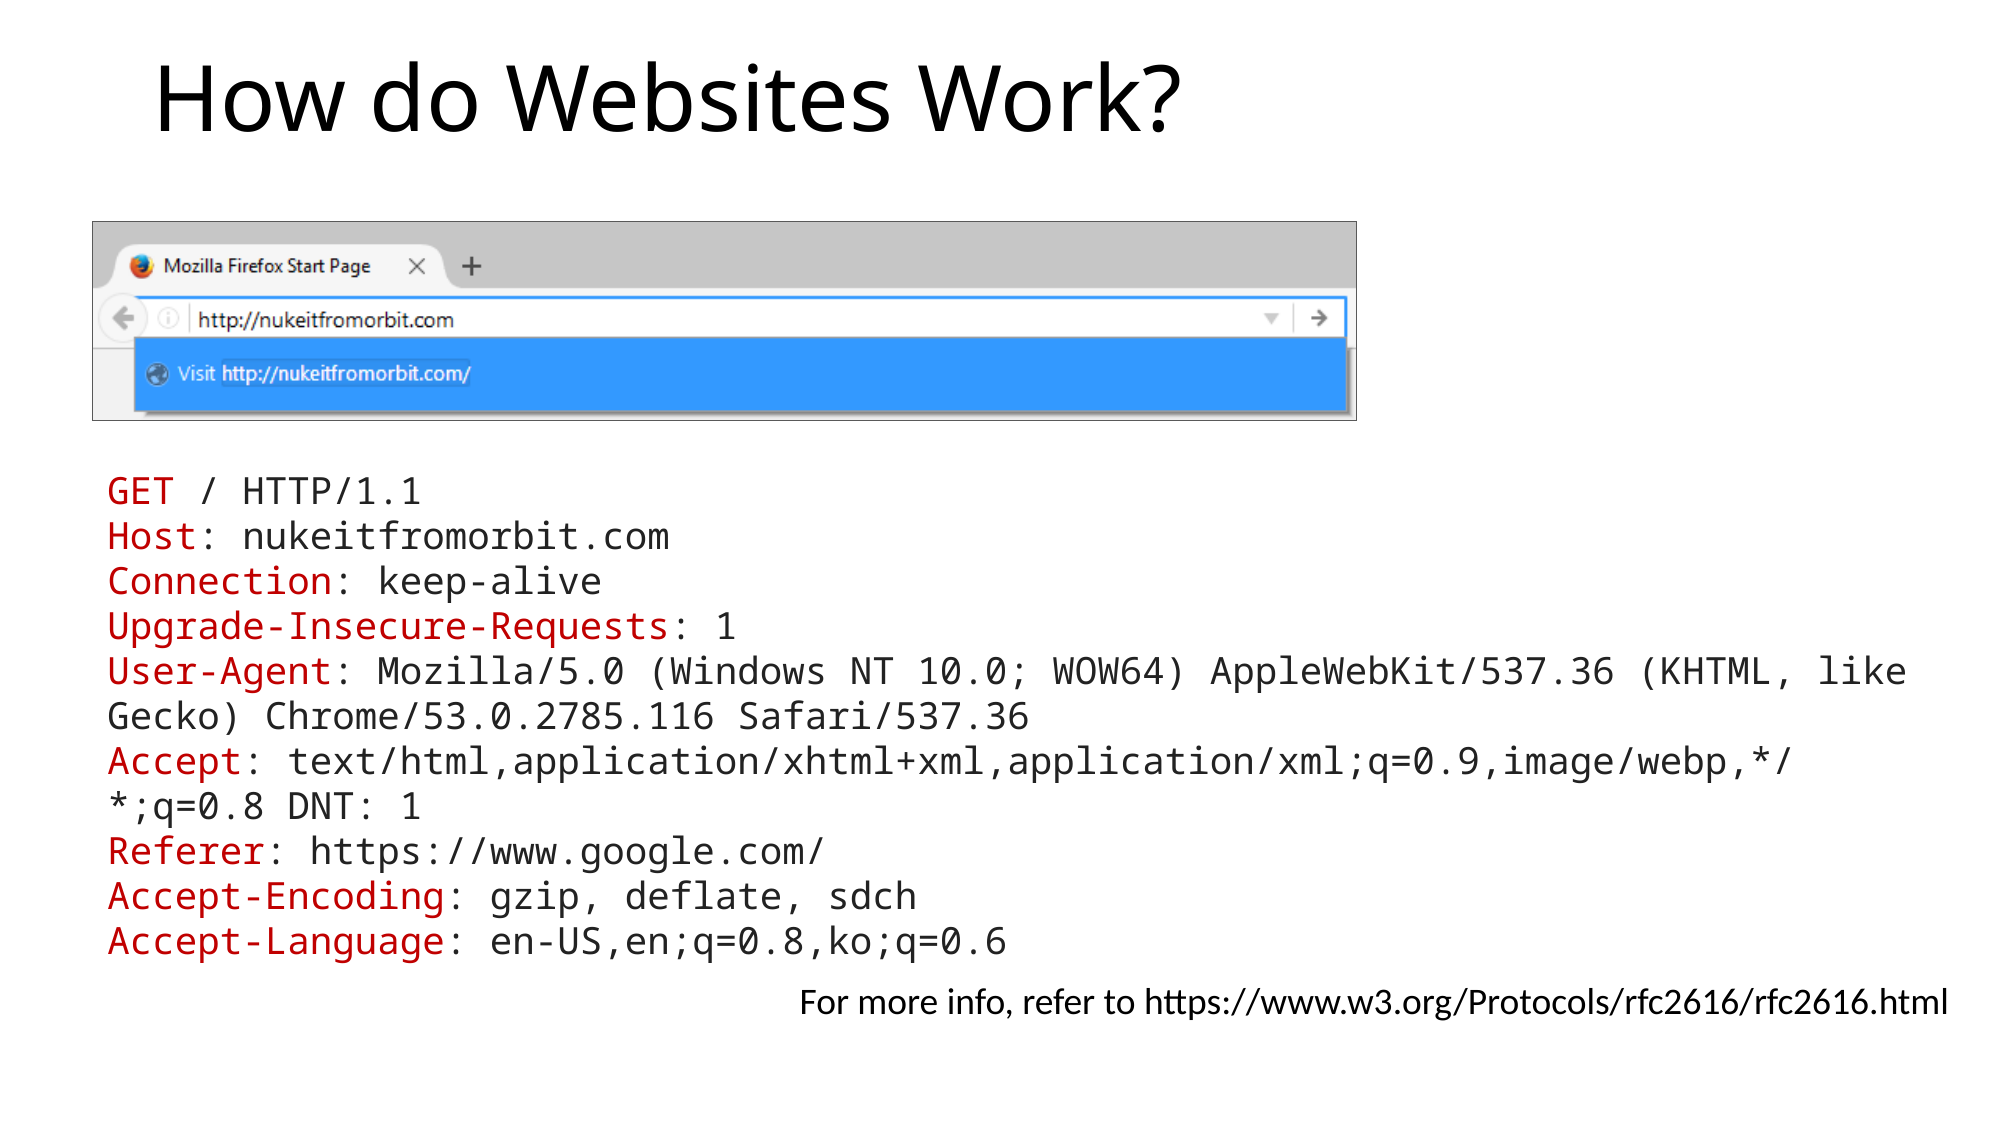

# How do Websites Work?
GET / HTTP/1.1
Host: nukeitfromorbit.com
Connection: keep-alive
Upgrade-Insecure-Requests: 1
User-Agent: Mozilla/5.0 (Windows NT 10.0; WOW64) AppleWebKit/537.36 (KHTML, like Gecko) Chrome/53.0.2785.116 Safari/537.36
Accept: text/html,application/xhtml+xml,application/xml;q=0.9,image/webp,*/*;q=0.8 DNT: 1
Referer: https://www.google.com/
Accept-Encoding: gzip, deflate, sdch
Accept-Language: en-US,en;q=0.8,ko;q=0.6
For more info, refer to https://www.w3.org/Protocols/rfc2616/rfc2616.html